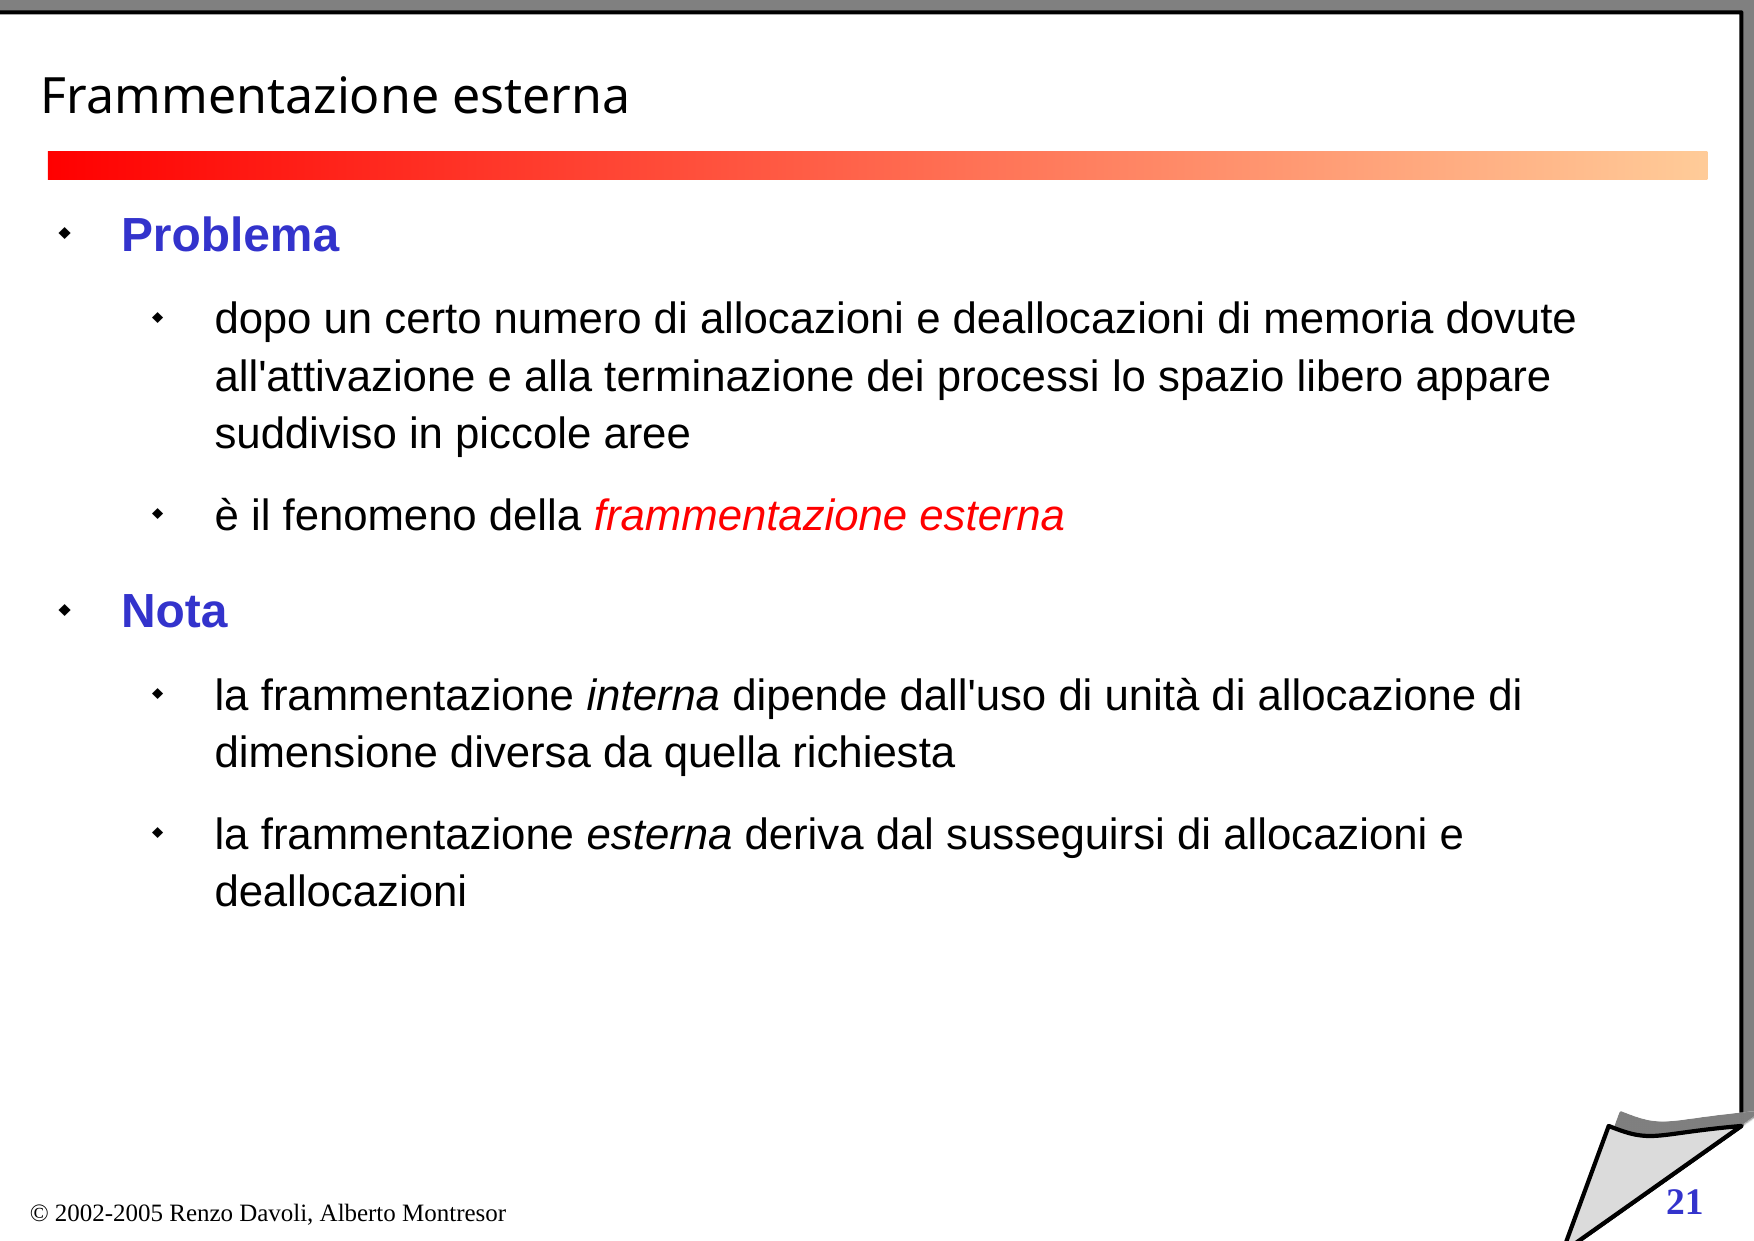

# Frammentazione esterna
Problema
dopo un certo numero di allocazioni e deallocazioni di memoria dovute all'attivazione e alla terminazione dei processi lo spazio libero appare suddiviso in piccole aree
è il fenomeno della frammentazione esterna
Nota
la frammentazione interna dipende dall'uso di unità di allocazione di dimensione diversa da quella richiesta
la frammentazione esterna deriva dal susseguirsi di allocazioni e deallocazioni